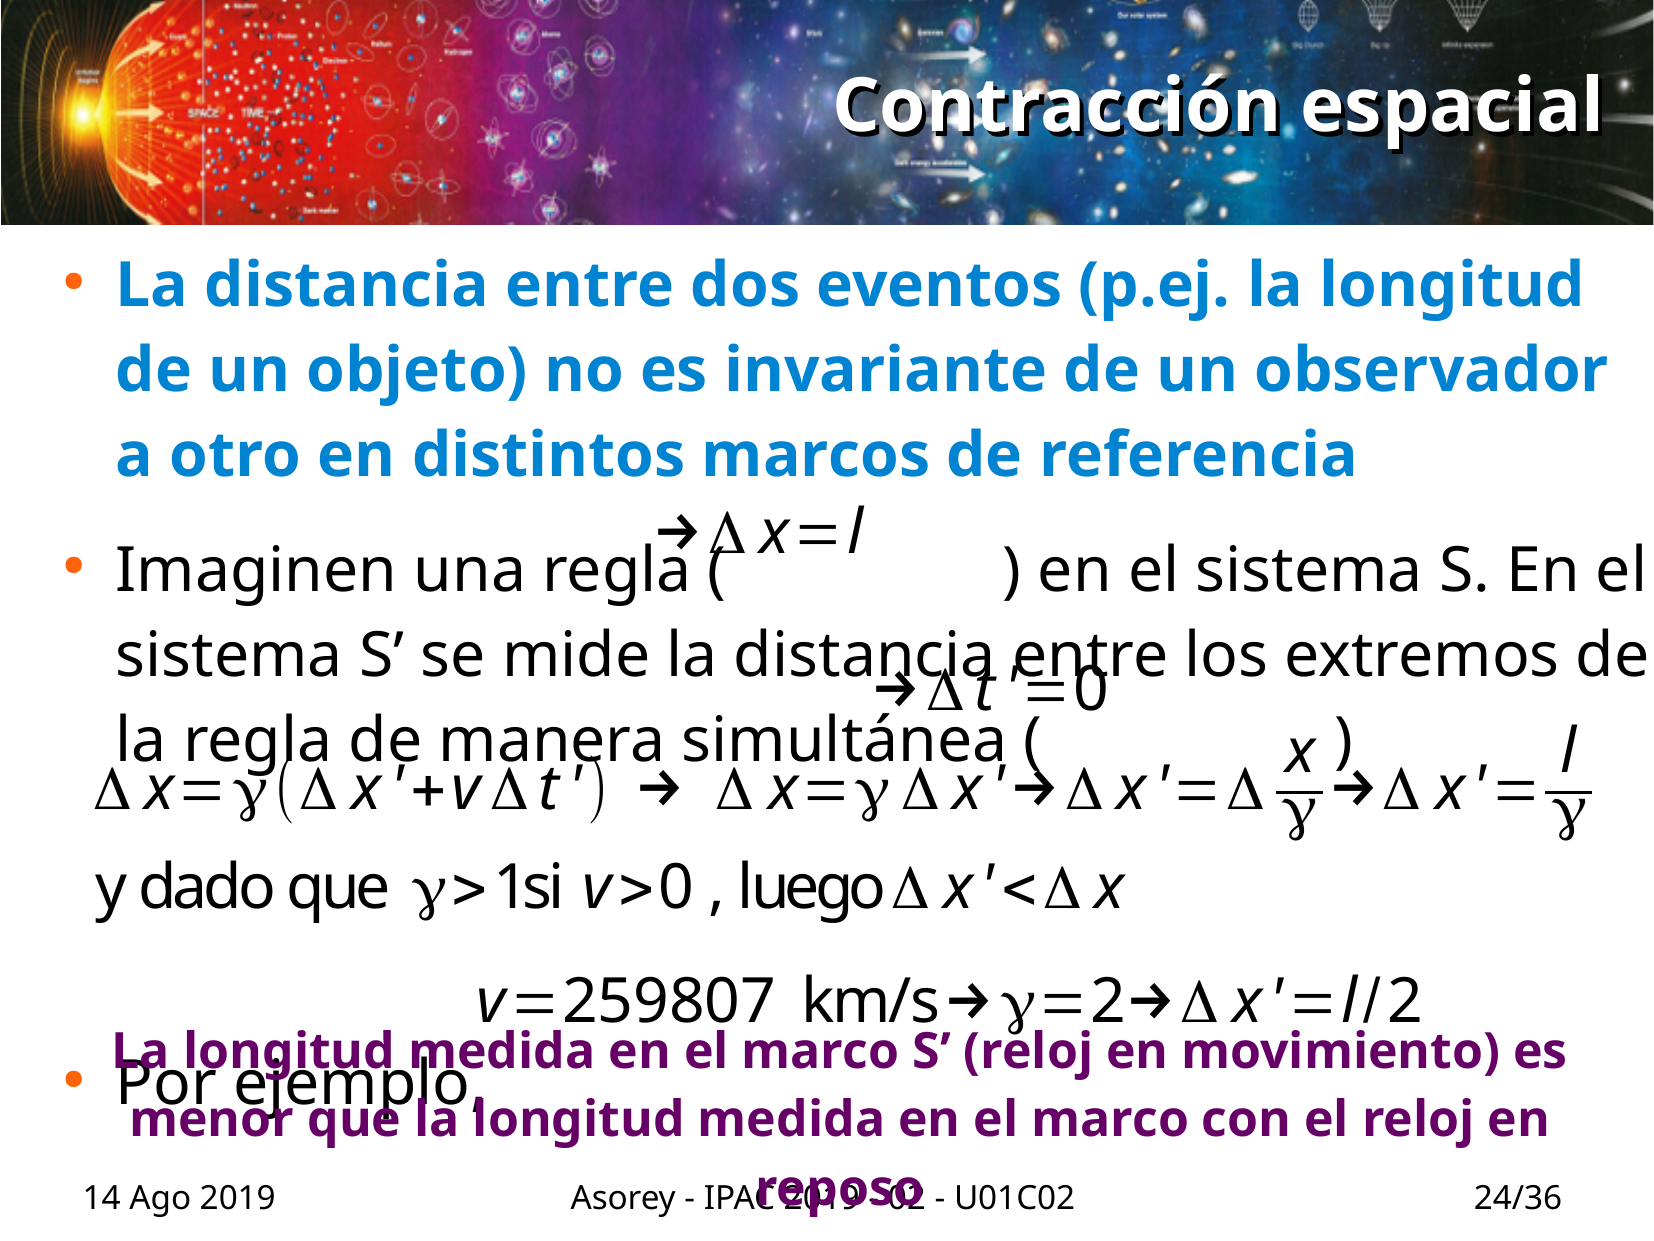

# Contracción espacial
La distancia entre dos eventos (p.ej. la longitud de un objeto) no es invariante de un observador a otro en distintos marcos de referencia
Imaginen una regla ( ) en el sistema S. En el sistema S’ se mide la distancia entre los extremos de la regla de manera simultánea ( )
Por ejemplo,
La longitud medida en el marco S’ (reloj en movimiento) es menor que la longitud medida en el marco con el reloj en reposo
14 Ago 2019
Asorey - IPAC 2019 - 02 - U01C02
24